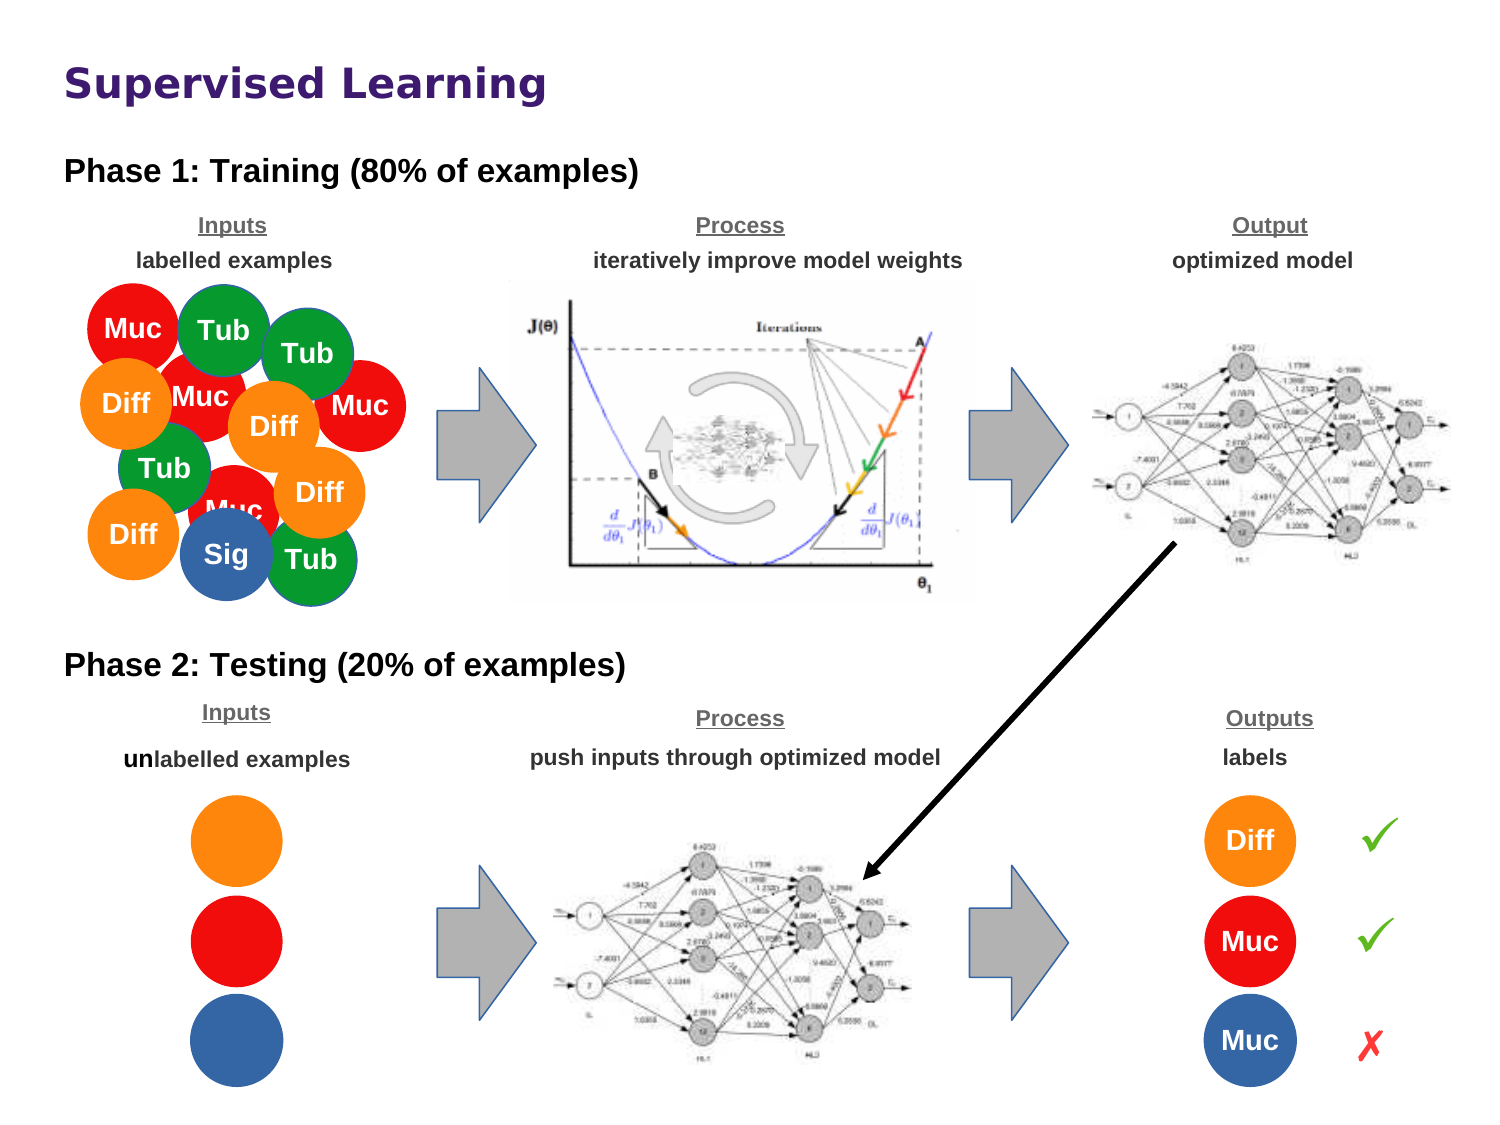

Supervised Learning
Phase 1: Training (80% of examples)
Inputs
Process
Output
labelled examples
iteratively improve model weights
optimized model
Muc
Tub
Tub
Muc
Diff
Muc
Diff
Tub
Diff
Muc
Diff
Sig
Tub
Phase 2: Testing (20% of examples)
Inputs
Process
Outputs
unlabelled examples
push inputs through optimized model
 labels
Diff

Muc

Muc
